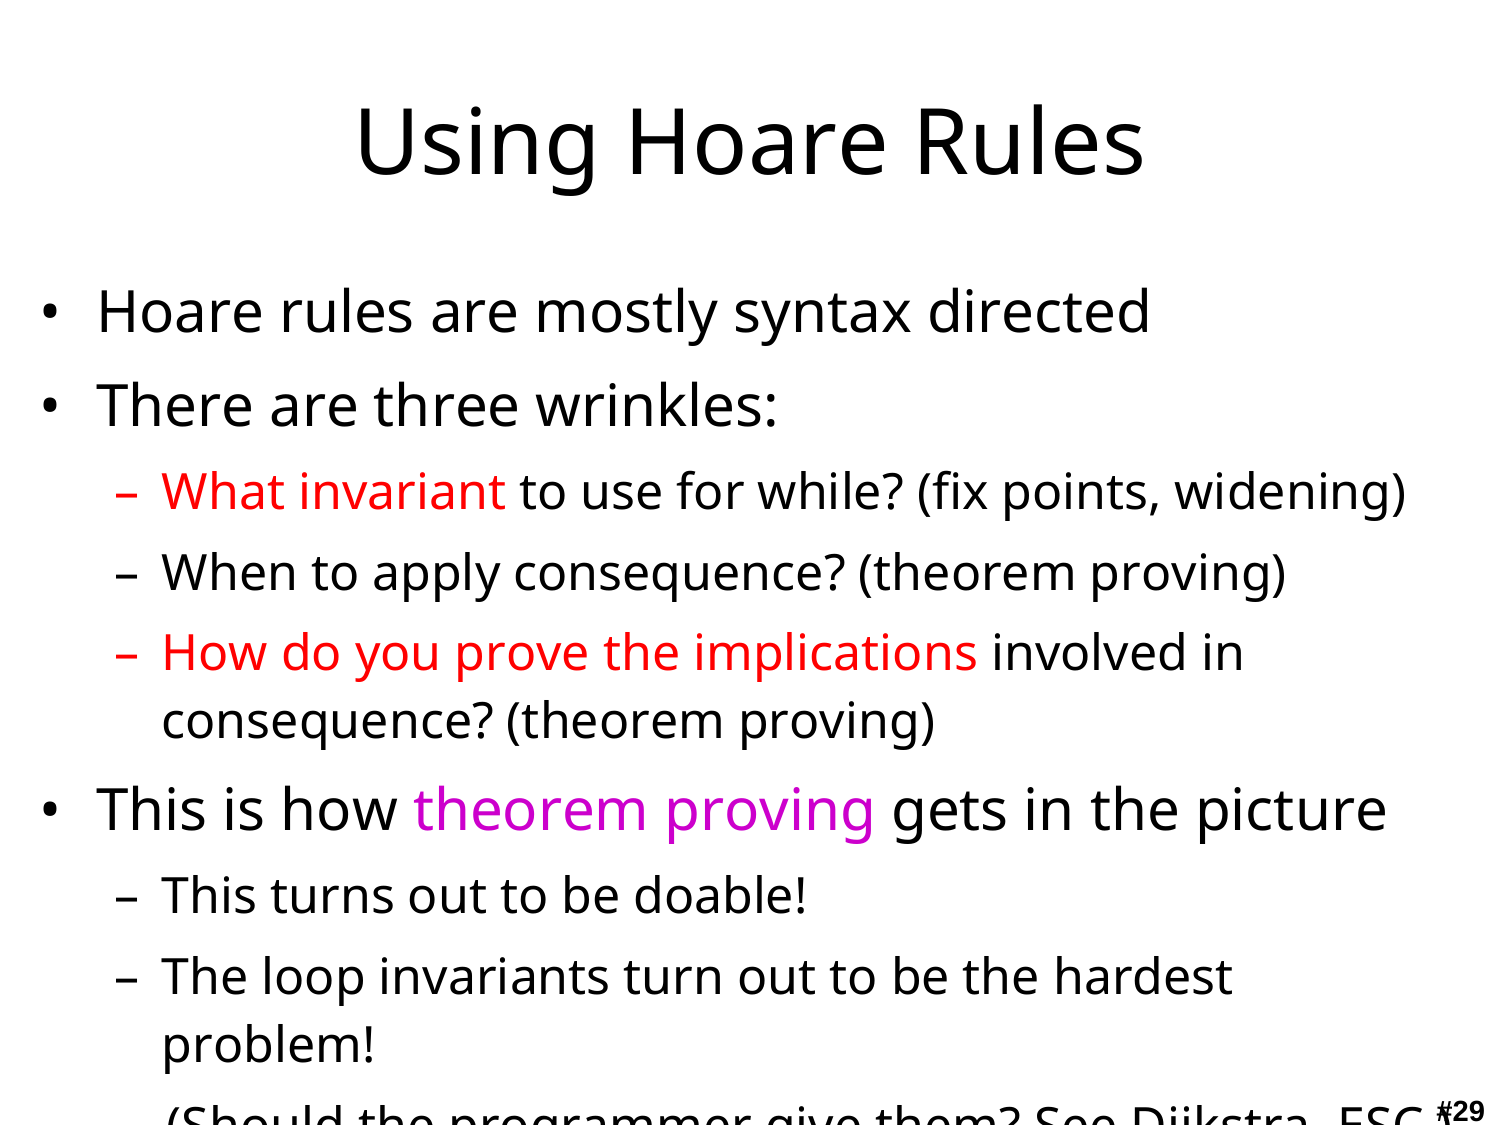

# Using Hoare Rules
Hoare rules are mostly syntax directed
There are three wrinkles:
What invariant to use for while? (fix points, widening)
When to apply consequence? (theorem proving)
How do you prove the implications involved in consequence? (theorem proving)
This is how theorem proving gets in the picture
This turns out to be doable!
The loop invariants turn out to be the hardest problem!
 (Should the programmer give them? See Dijkstra, ESC.)
29